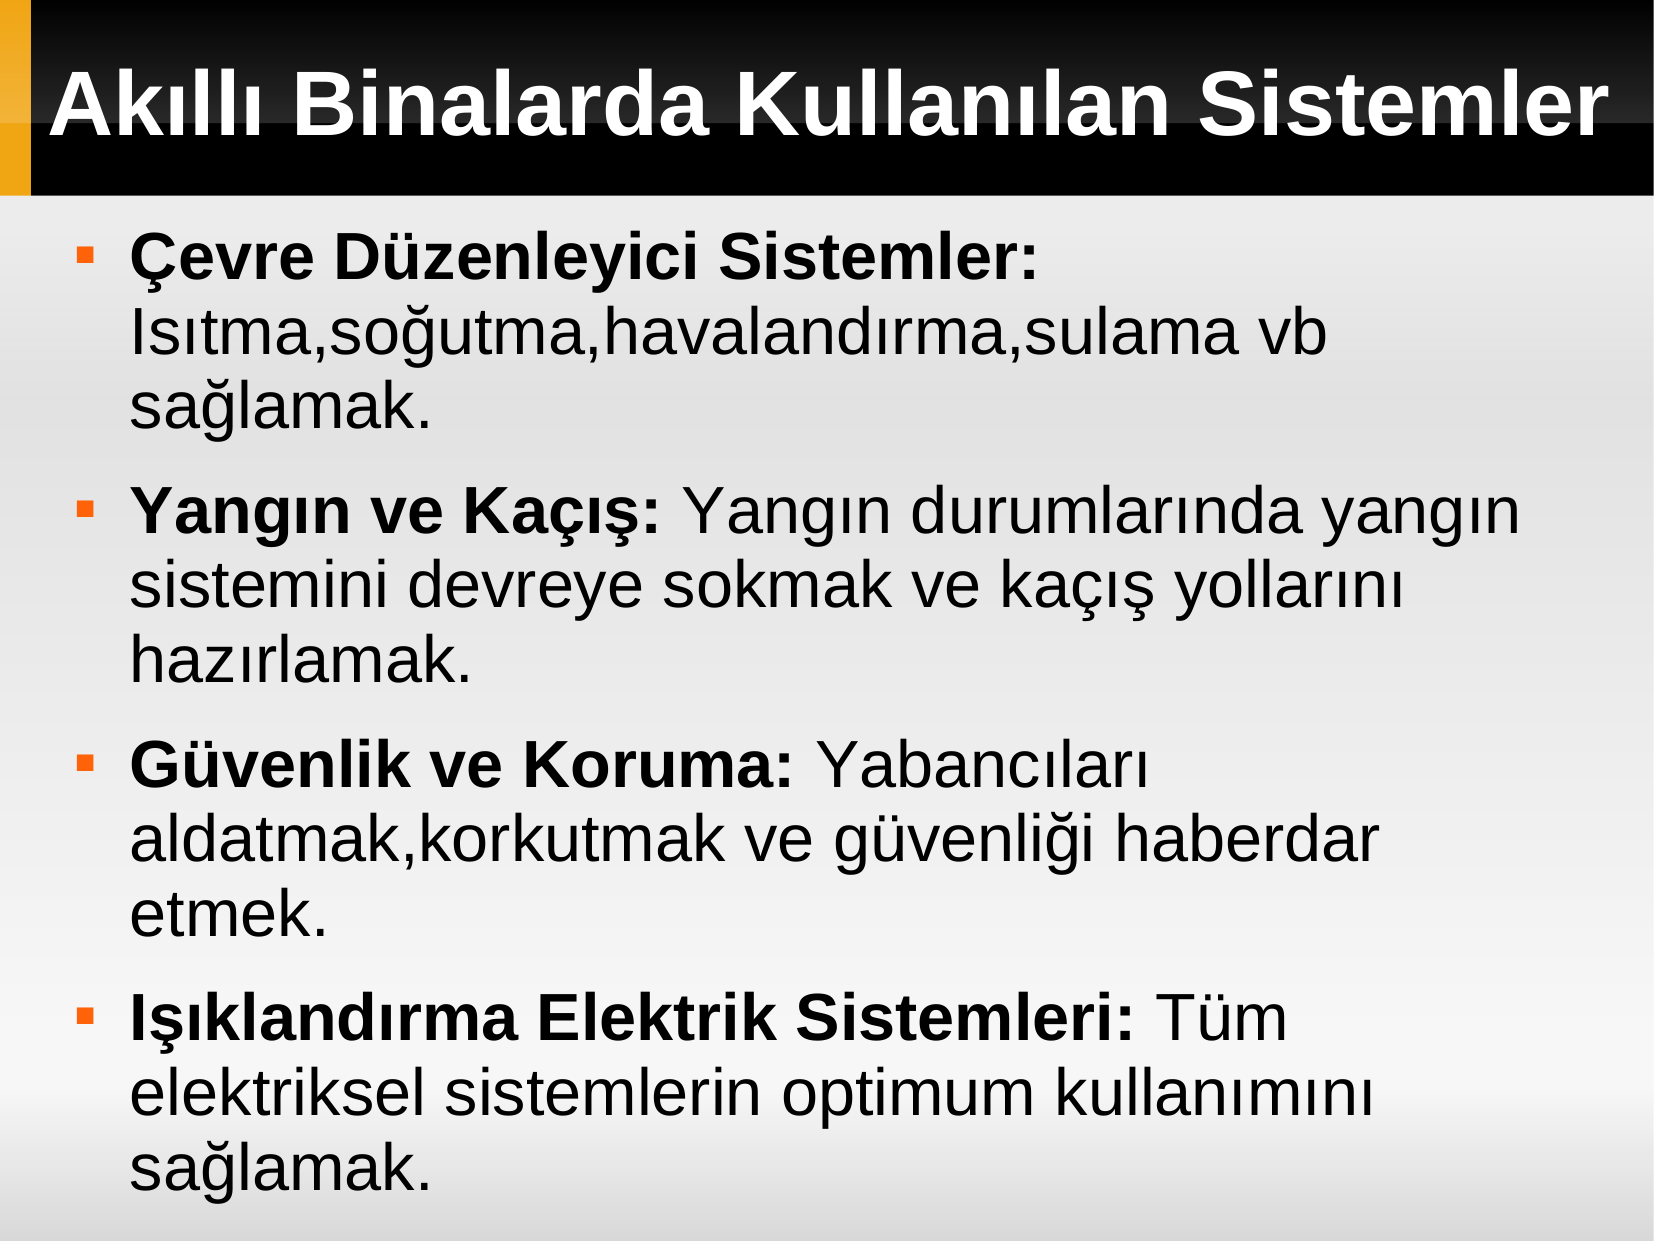

# Akıllı Binalarda Kullanılan Sistemler
Çevre Düzenleyici Sistemler: Isıtma,soğutma,havalandırma,sulama vb 	sağlamak.
Yangın ve Kaçış: Yangın durumlarında yangın sistemini devreye sokmak ve kaçış yollarını hazırlamak.
Güvenlik ve Koruma: Yabancıları aldatmak,korkutmak ve güvenliği haberdar etmek.
Işıklandırma Elektrik Sistemleri: Tüm elektriksel sistemlerin optimum kullanımını sağlamak.